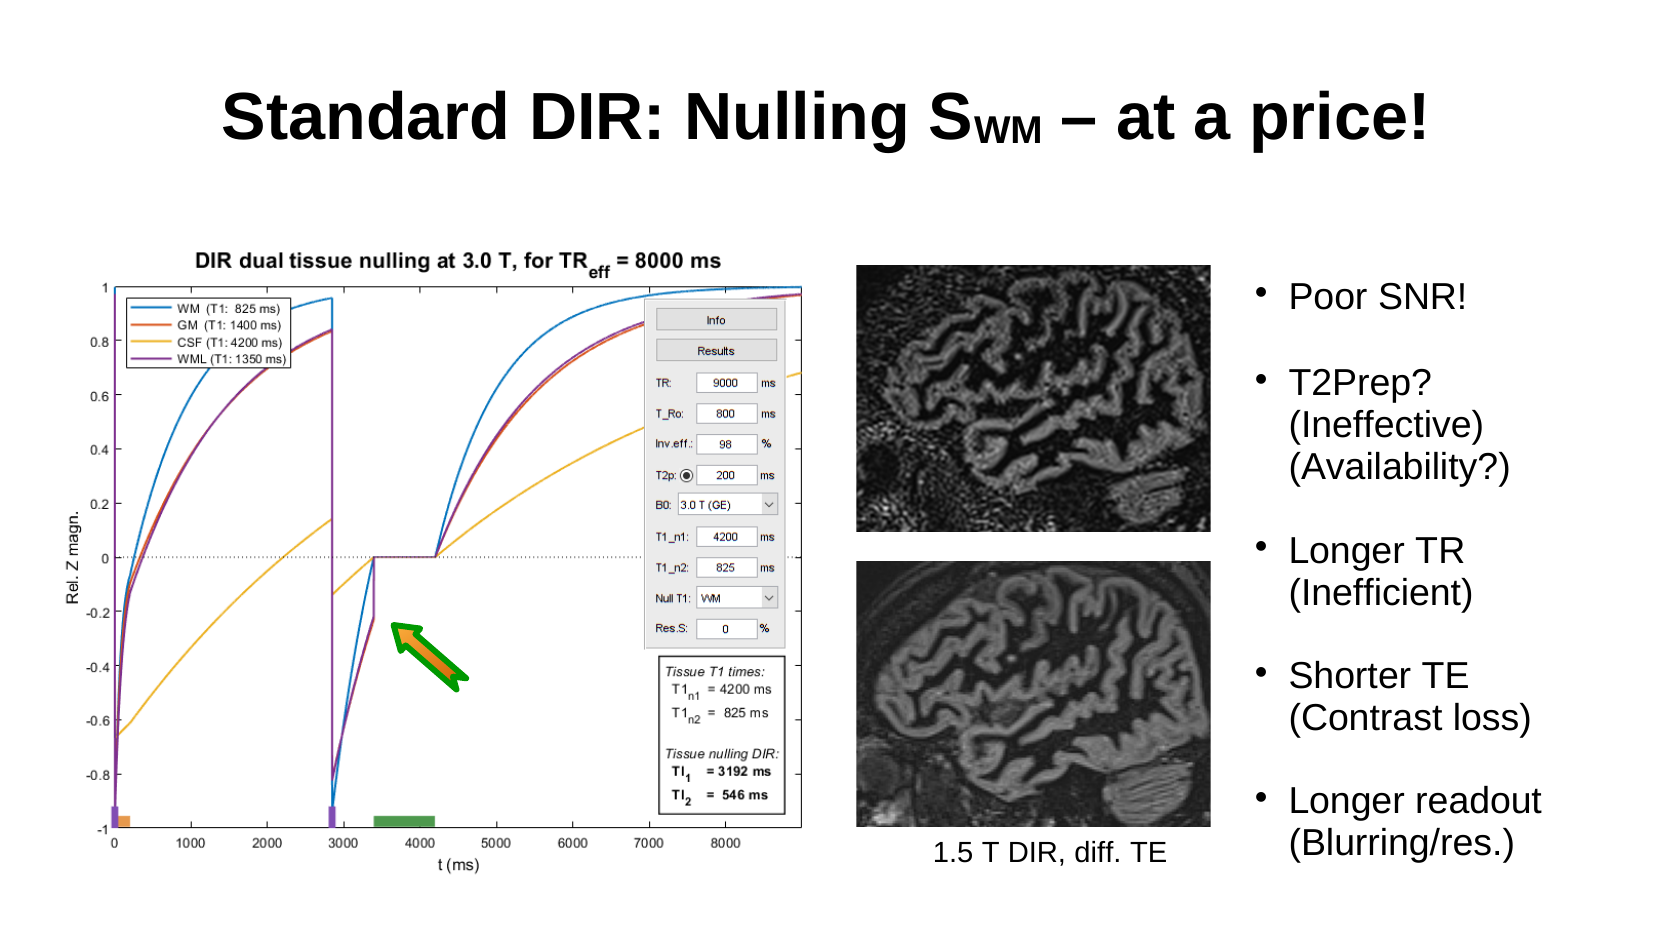

# Standard DIR: Nulling SWM – at a price!
Poor SNR!
T2Prep?
(Ineffective)
(Availability?)
Longer TR
(Inefficient)
Shorter TE
(Contrast loss)
Longer readout
(Blurring/res.)
1.5 T DIR, diff. TE